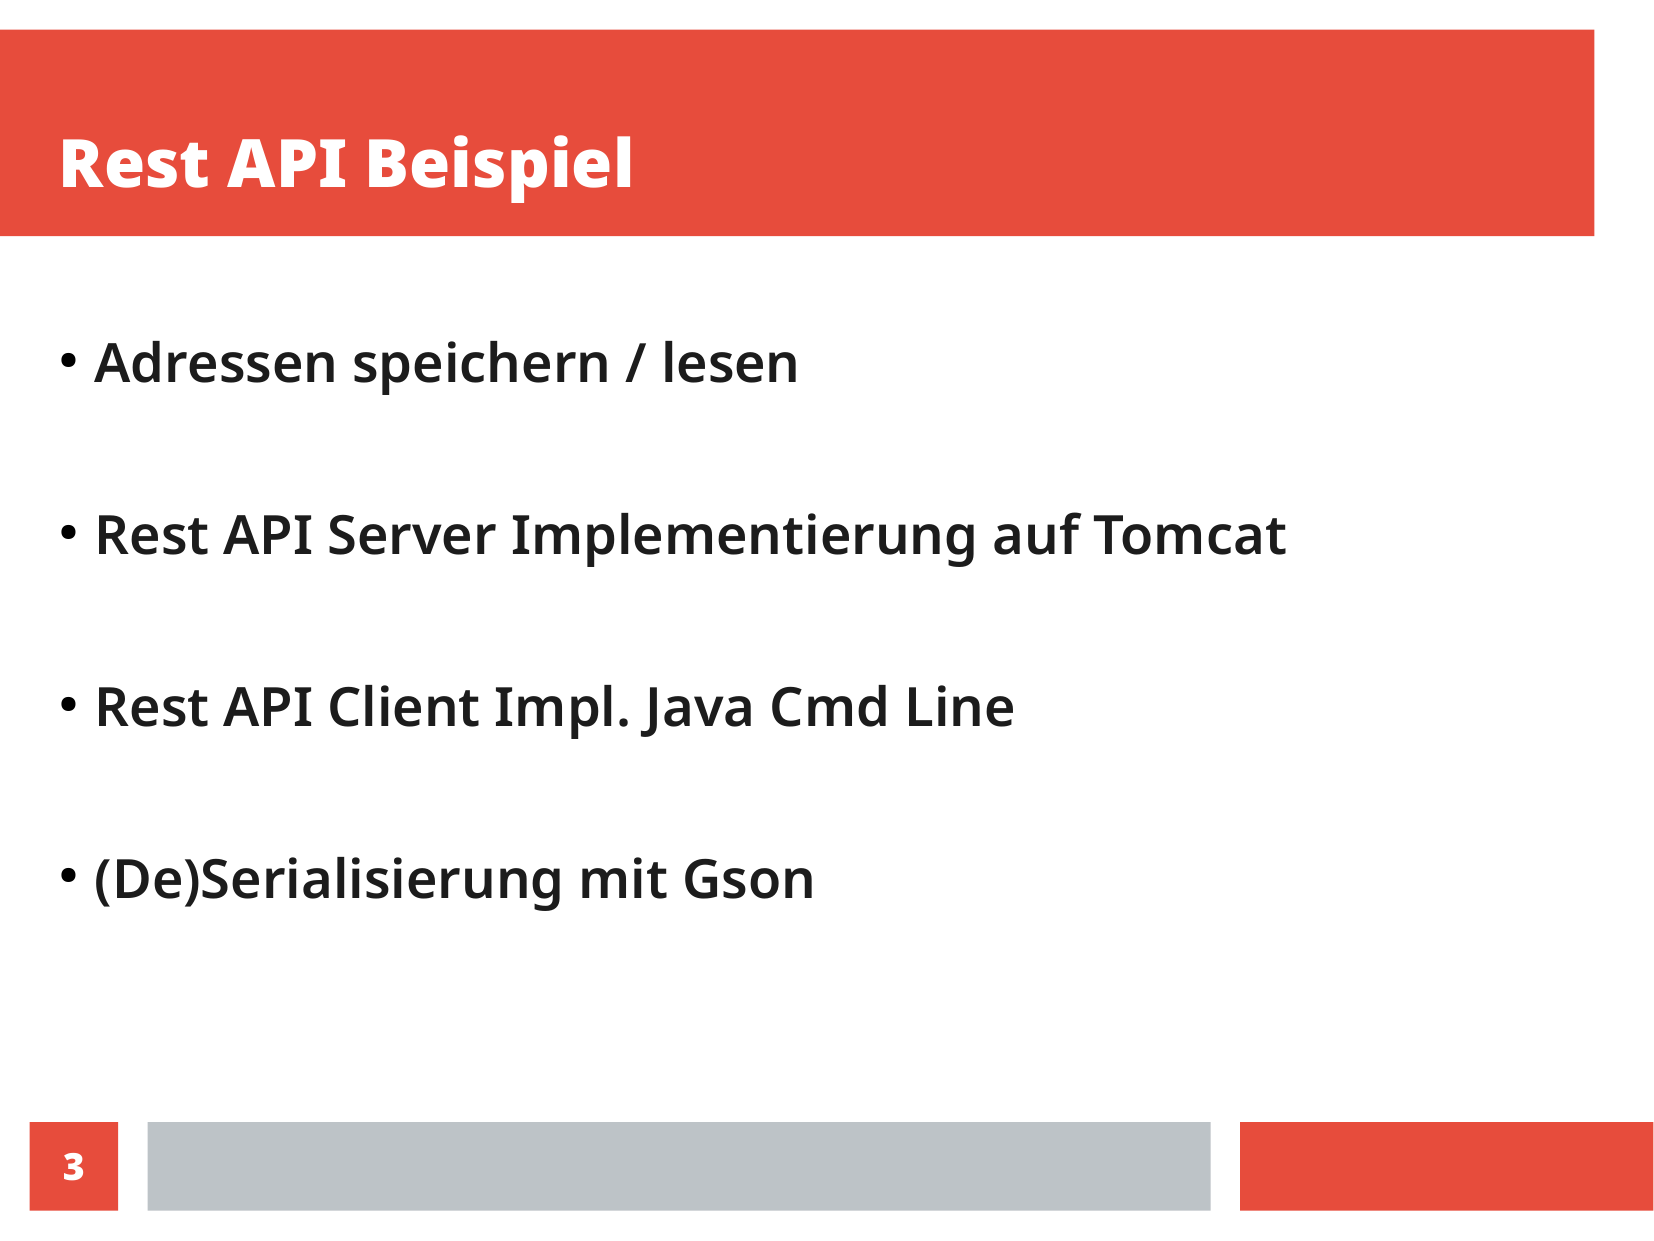

# Rest API Beispiel
Adressen speichern / lesen
Rest API Server Implementierung auf Tomcat
Rest API Client Impl. Java Cmd Line
(De)Serialisierung mit Gson
3